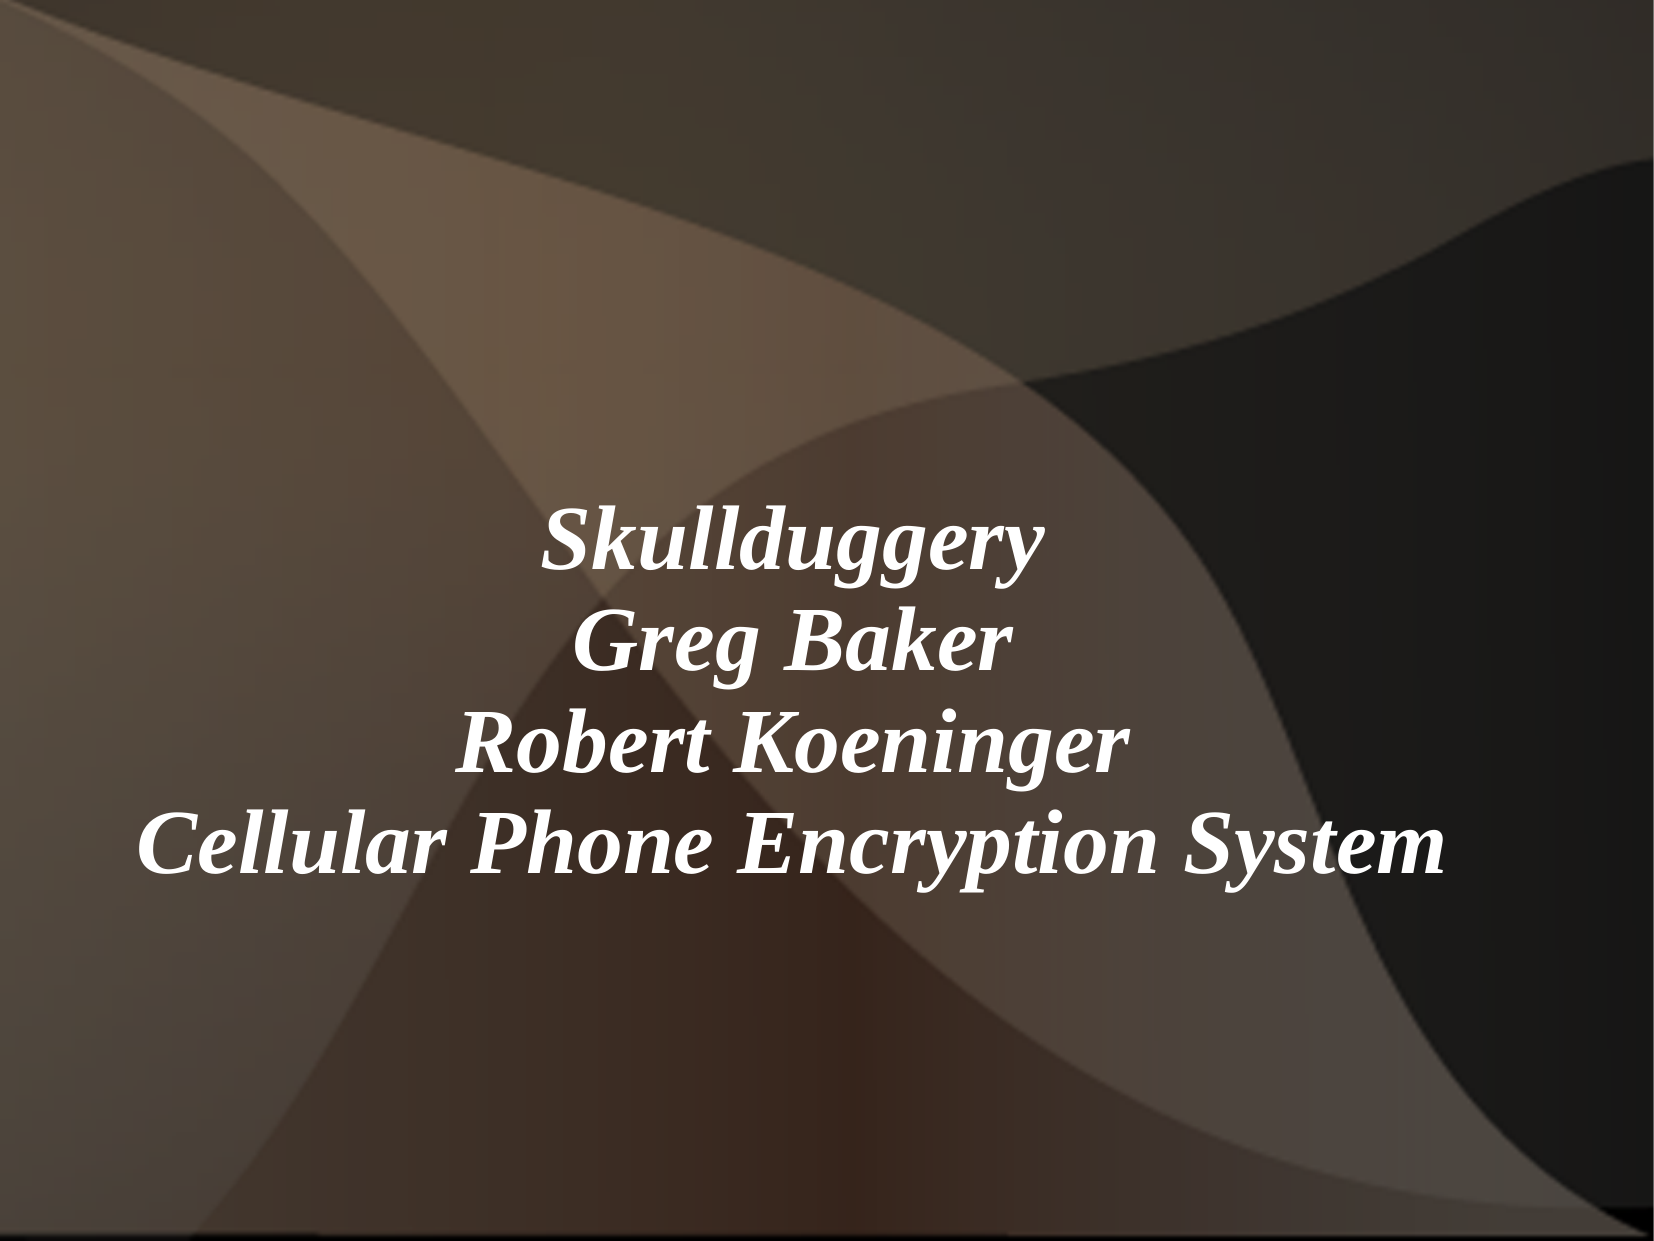

# Skullduggery Greg Baker Robert Koeninger Cellular Phone Encryption System